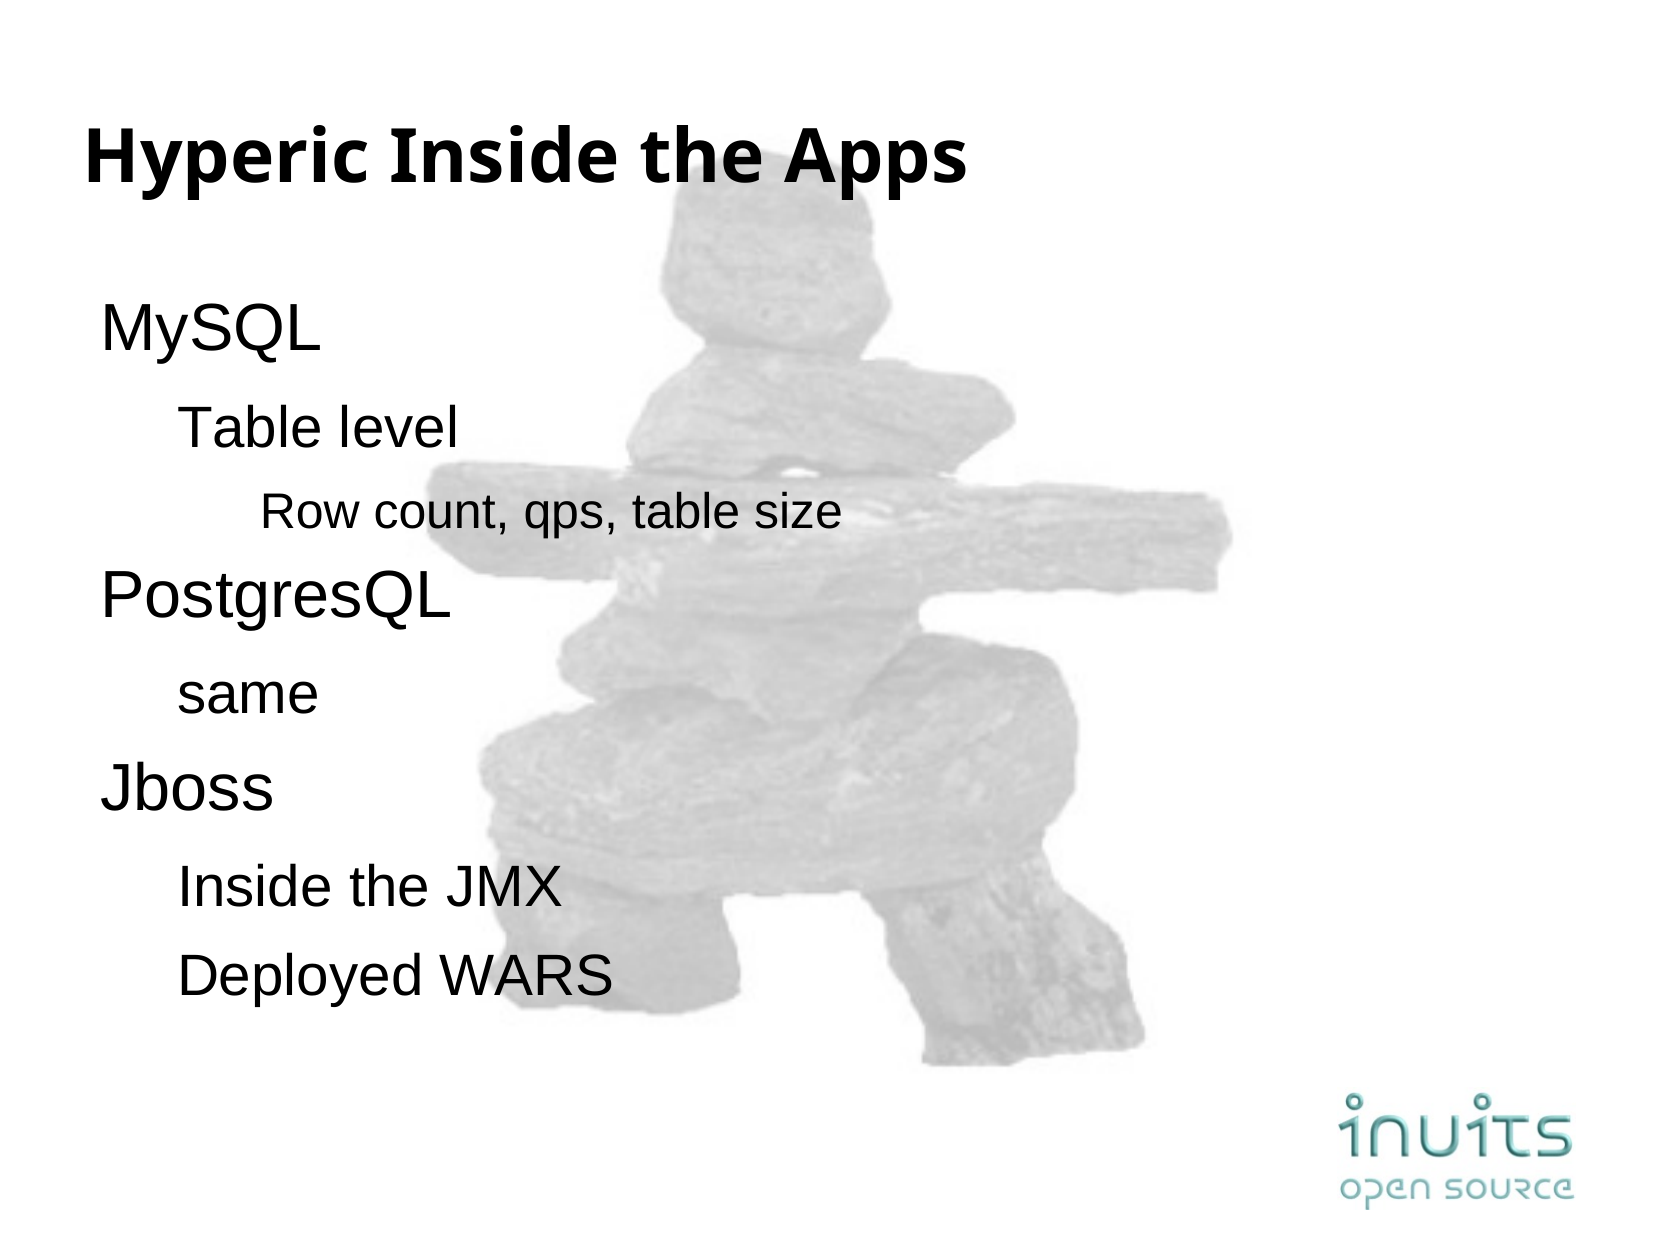

# Hyperic Inside the Apps
MySQL
Table level
Row count, qps, table size
PostgresQL
same
Jboss
Inside the JMX
Deployed WARS
60